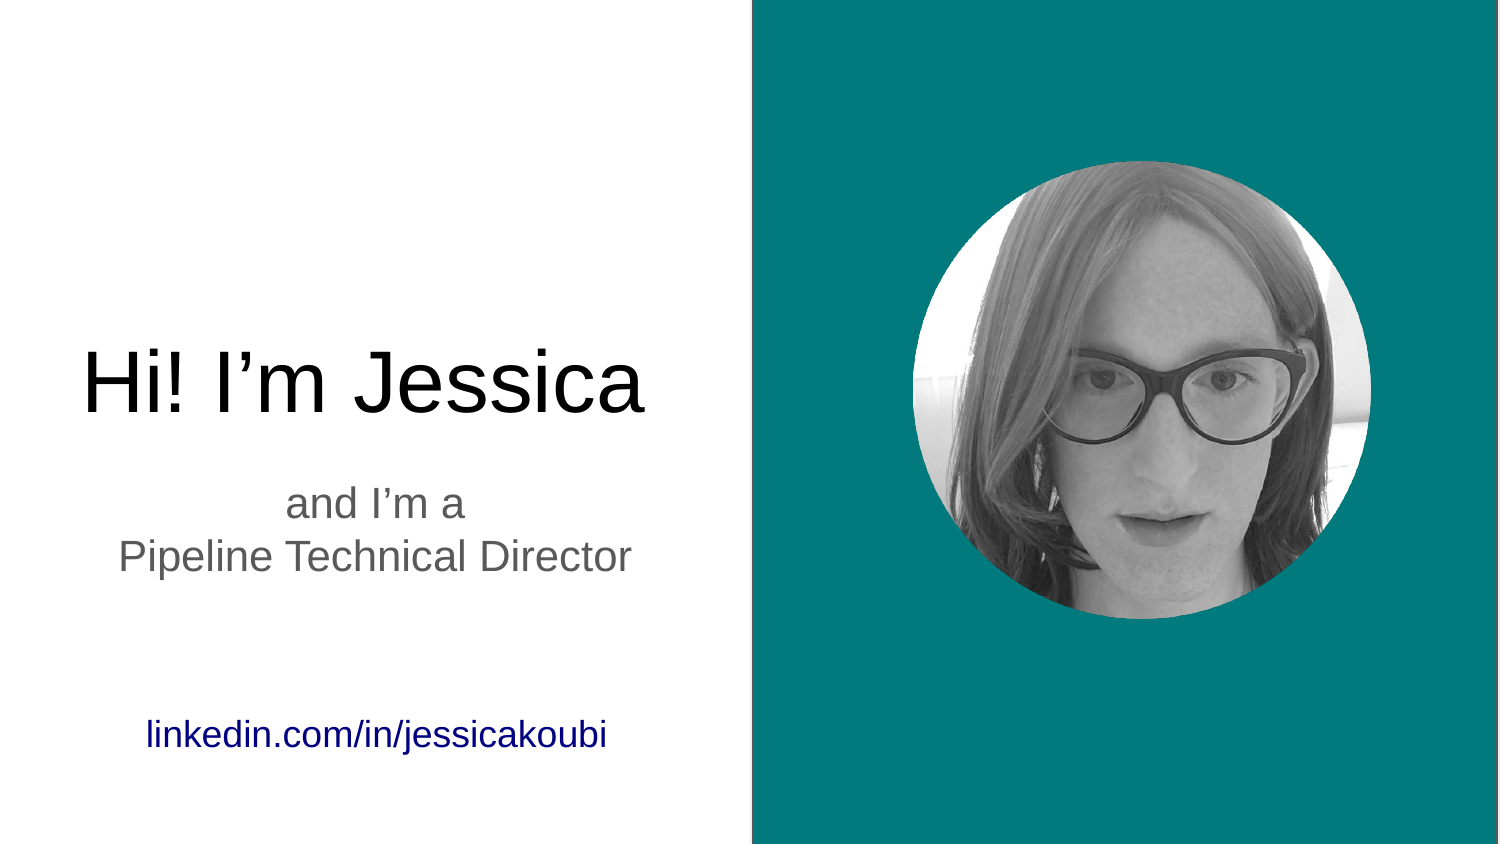

# Hi! I’m Jessica
and I’m a
Pipeline Technical Director
linkedin.com/in/jessicakoubi